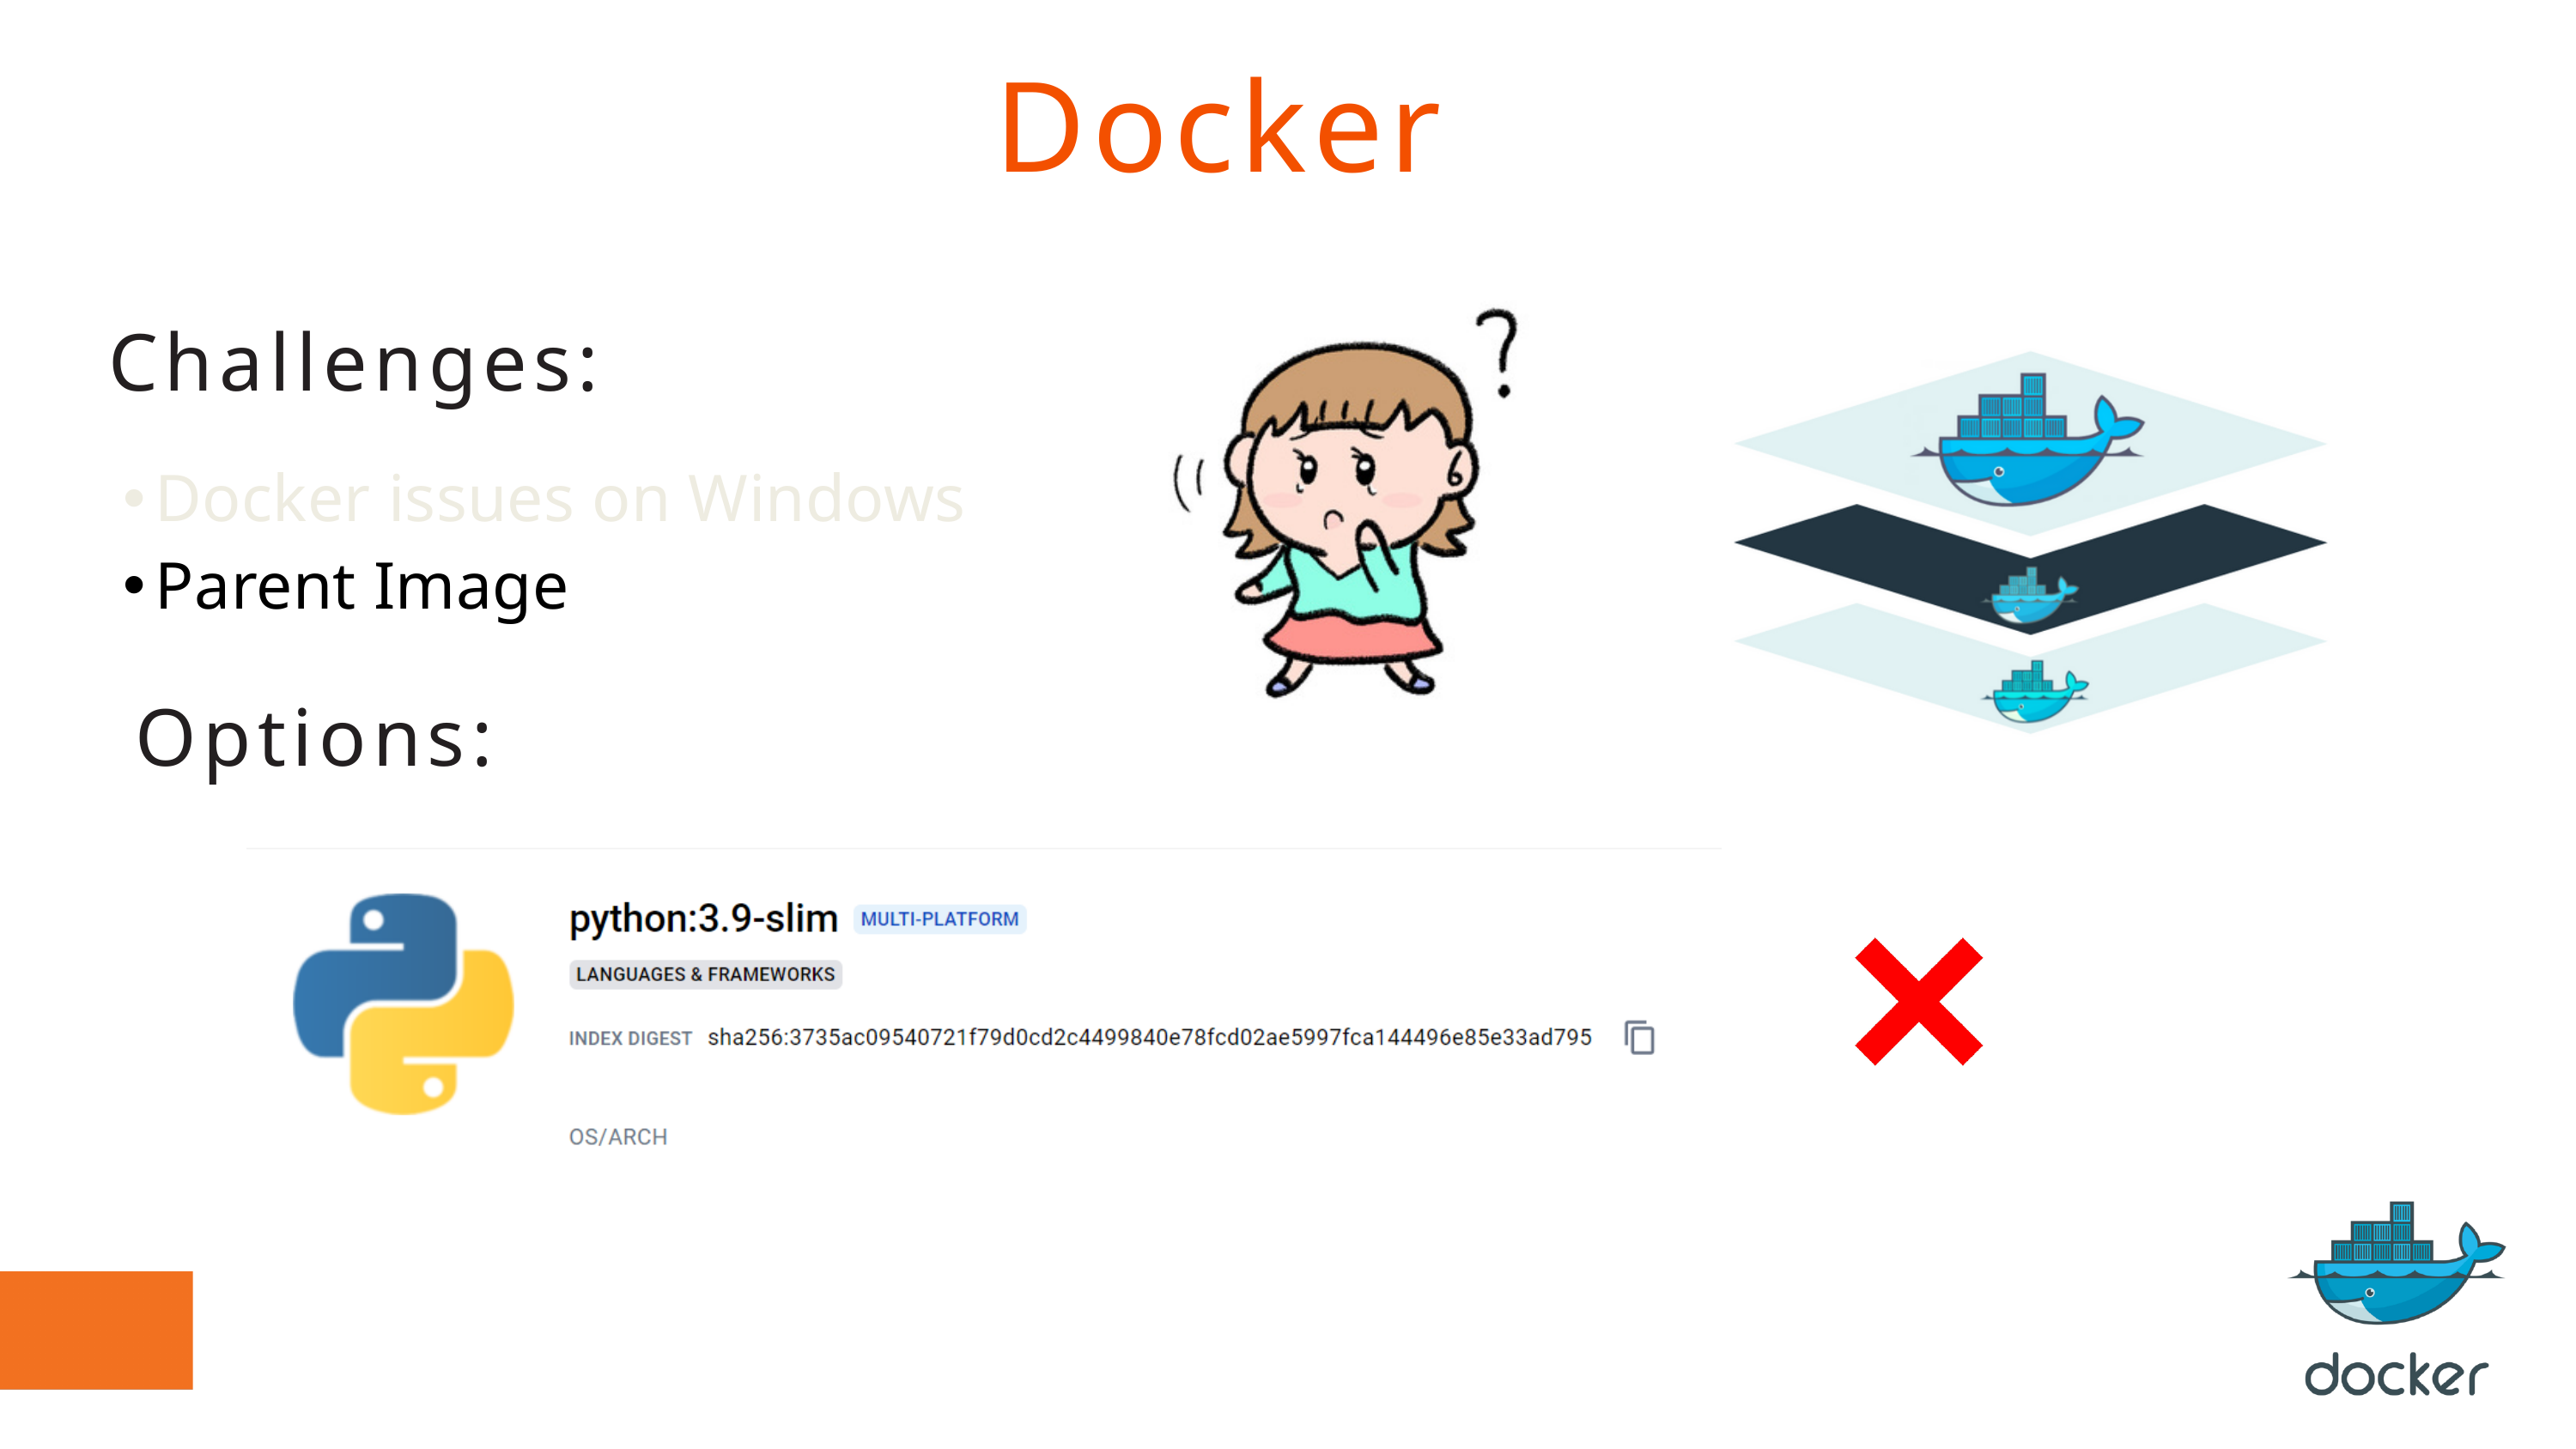

Docker
Challenges:
Docker issues on Windows
Parent Image
 Options: